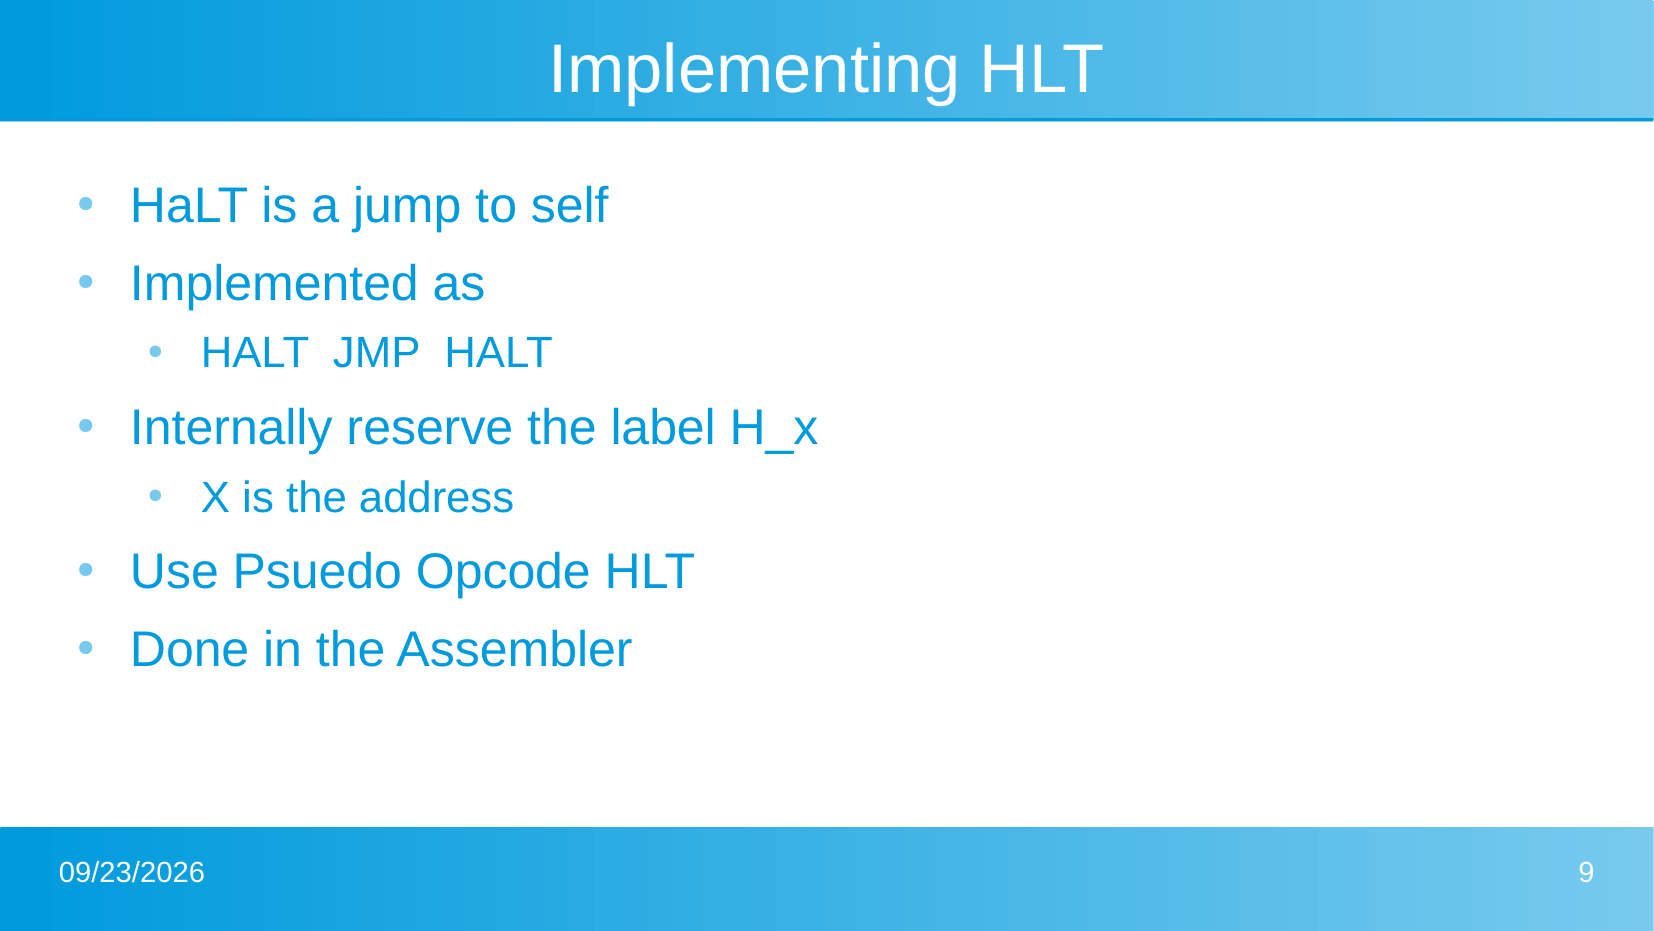

# Implementing HLT
HaLT is a jump to self
Implemented as
HALT JMP HALT
Internally reserve the label H_x
X is the address
Use Psuedo Opcode HLT
Done in the Assembler
9